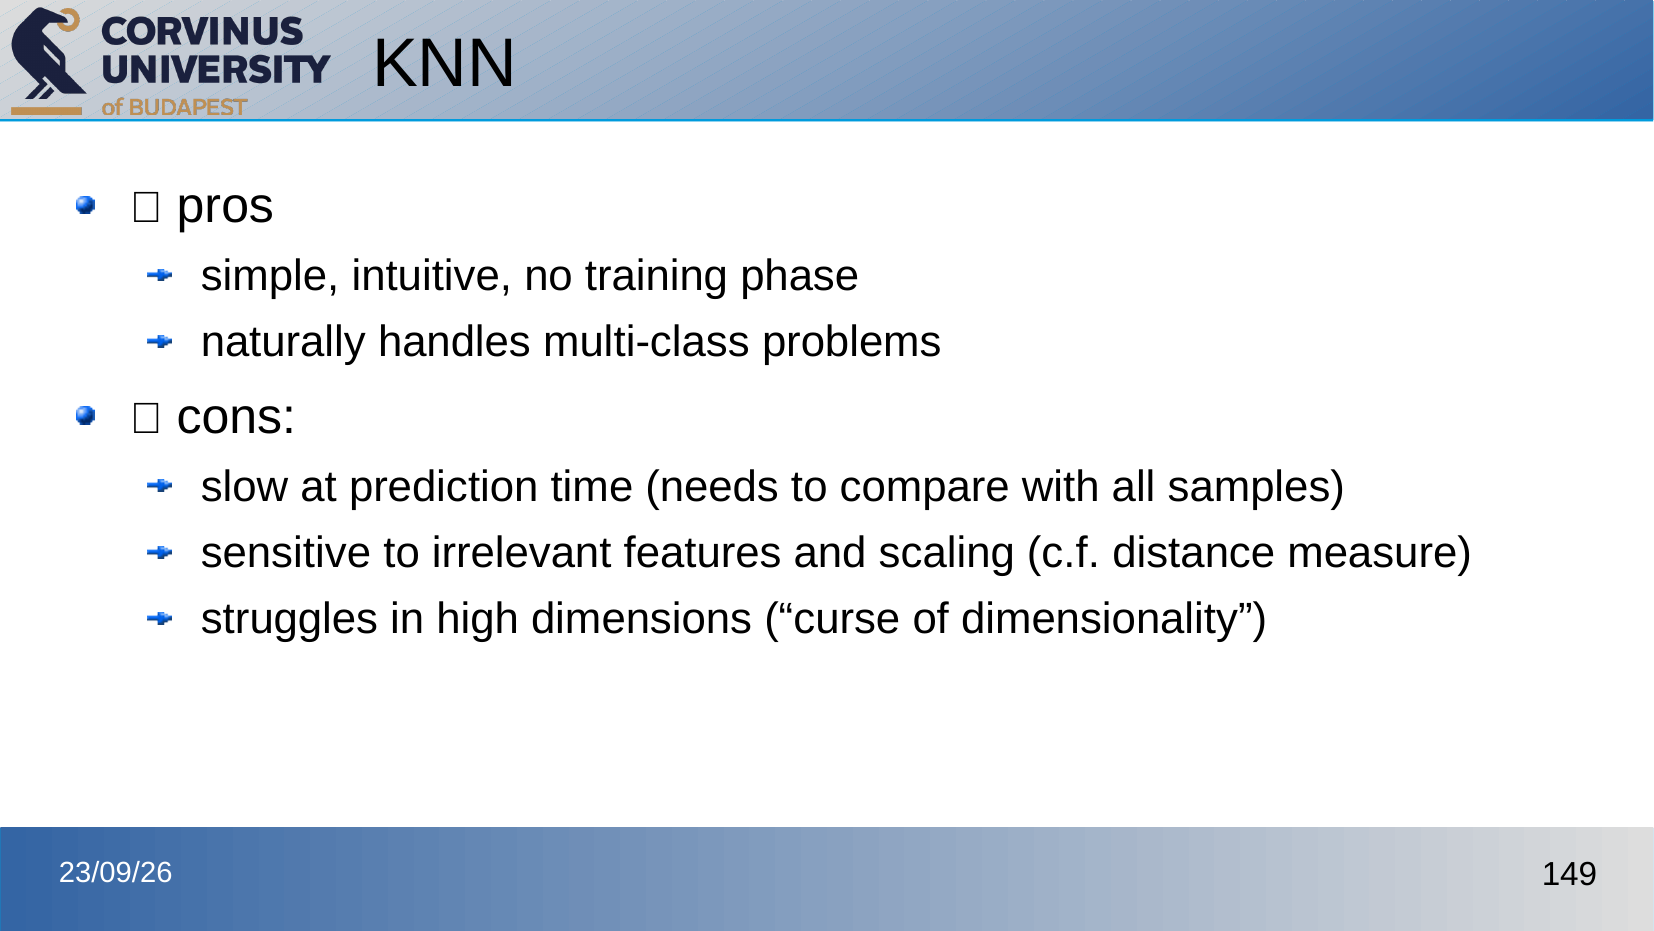

# KNN
✅ pros
simple, intuitive, no training phase
naturally handles multi-class problems
❌ cons:
slow at prediction time (needs to compare with all samples)
sensitive to irrelevant features and scaling (c.f. distance measure)
struggles in high dimensions (“curse of dimensionality”)